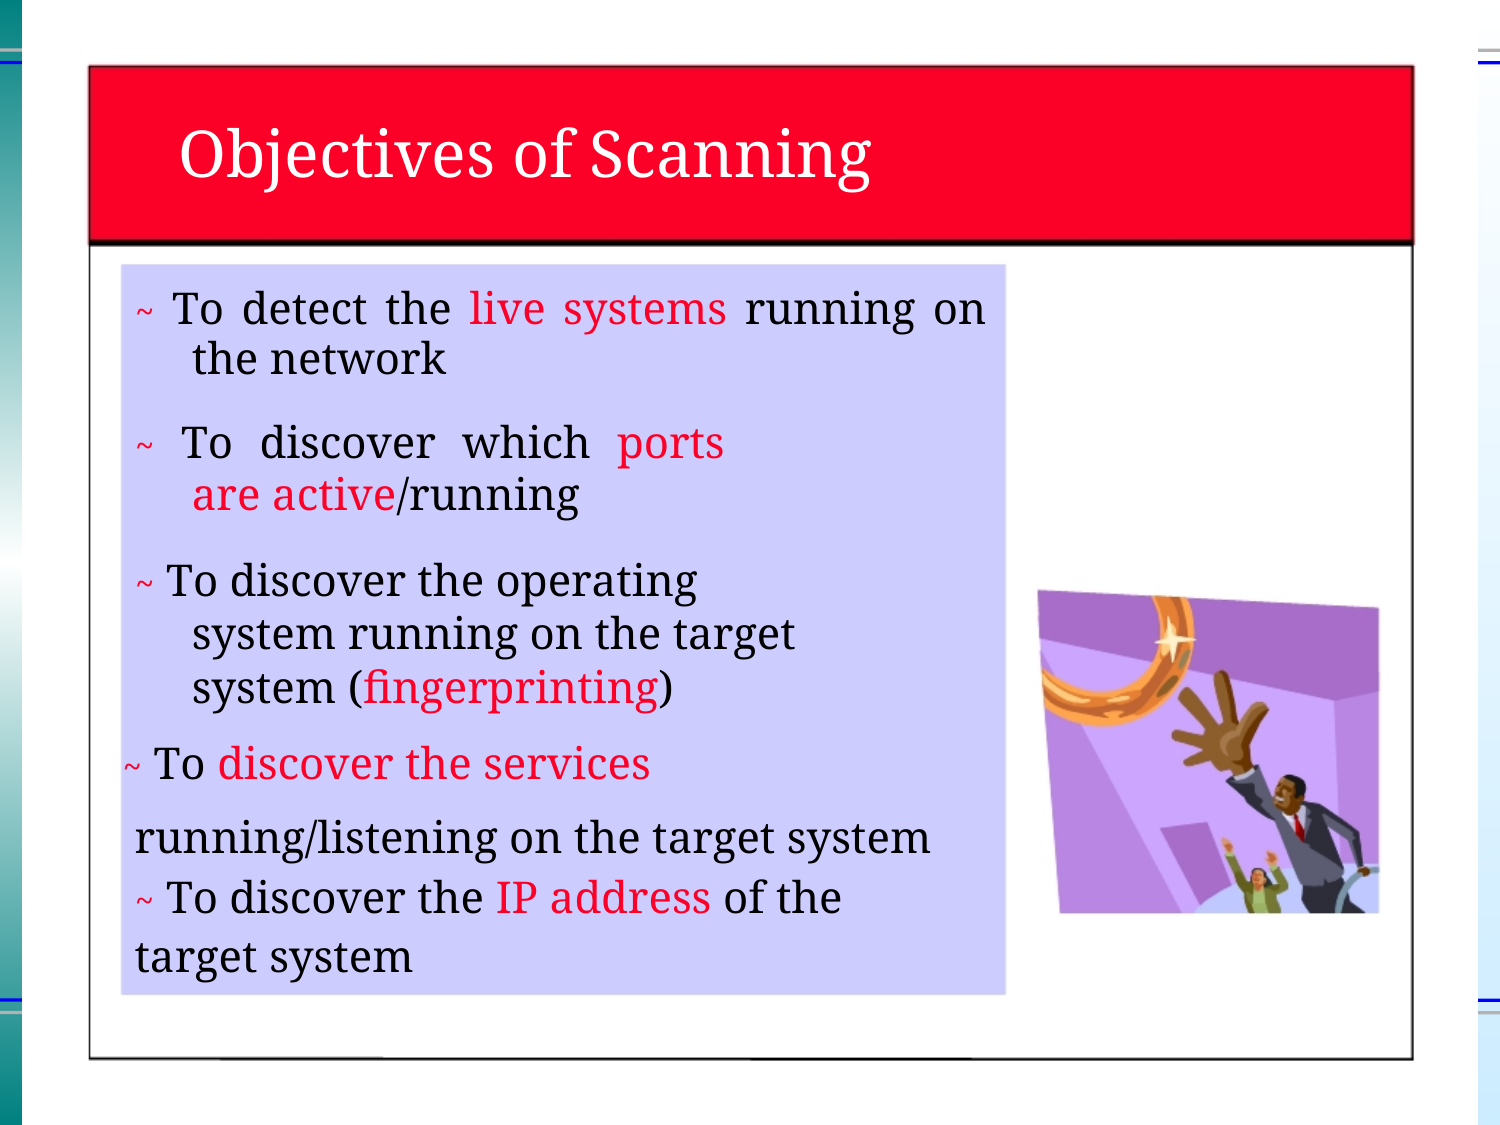

Objectives of Scanning
~ To detect the live systems running on the network
~ To discover which ports are active/running
~ To discover the operating system running on the target system (fingerprinting)
~ To discover the services
running/listening on the target system
~ To discover the IP address of the target system